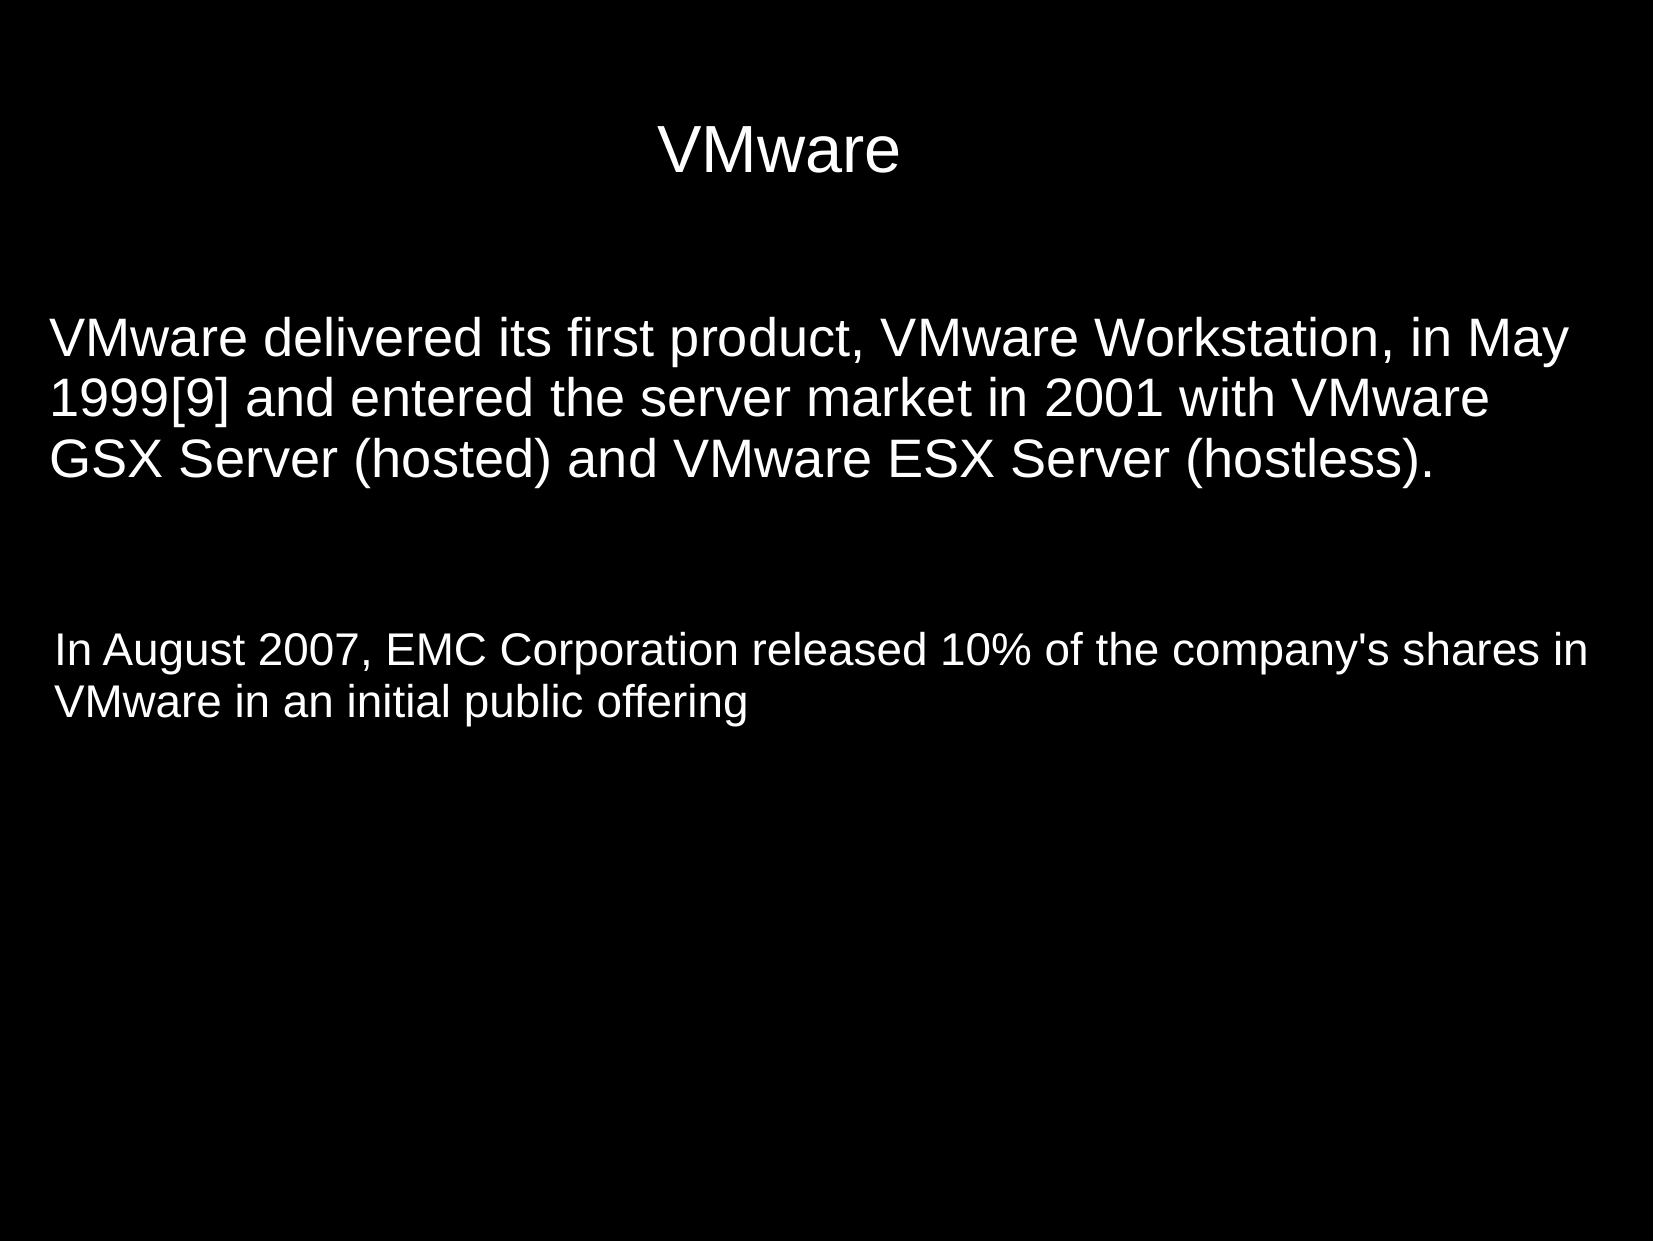

VMware
VMware delivered its first product, VMware Workstation, in May 1999[9] and entered the server market in 2001 with VMware GSX Server (hosted) and VMware ESX Server (hostless).
In August 2007, EMC Corporation released 10% of the company's shares in VMware in an initial public offering